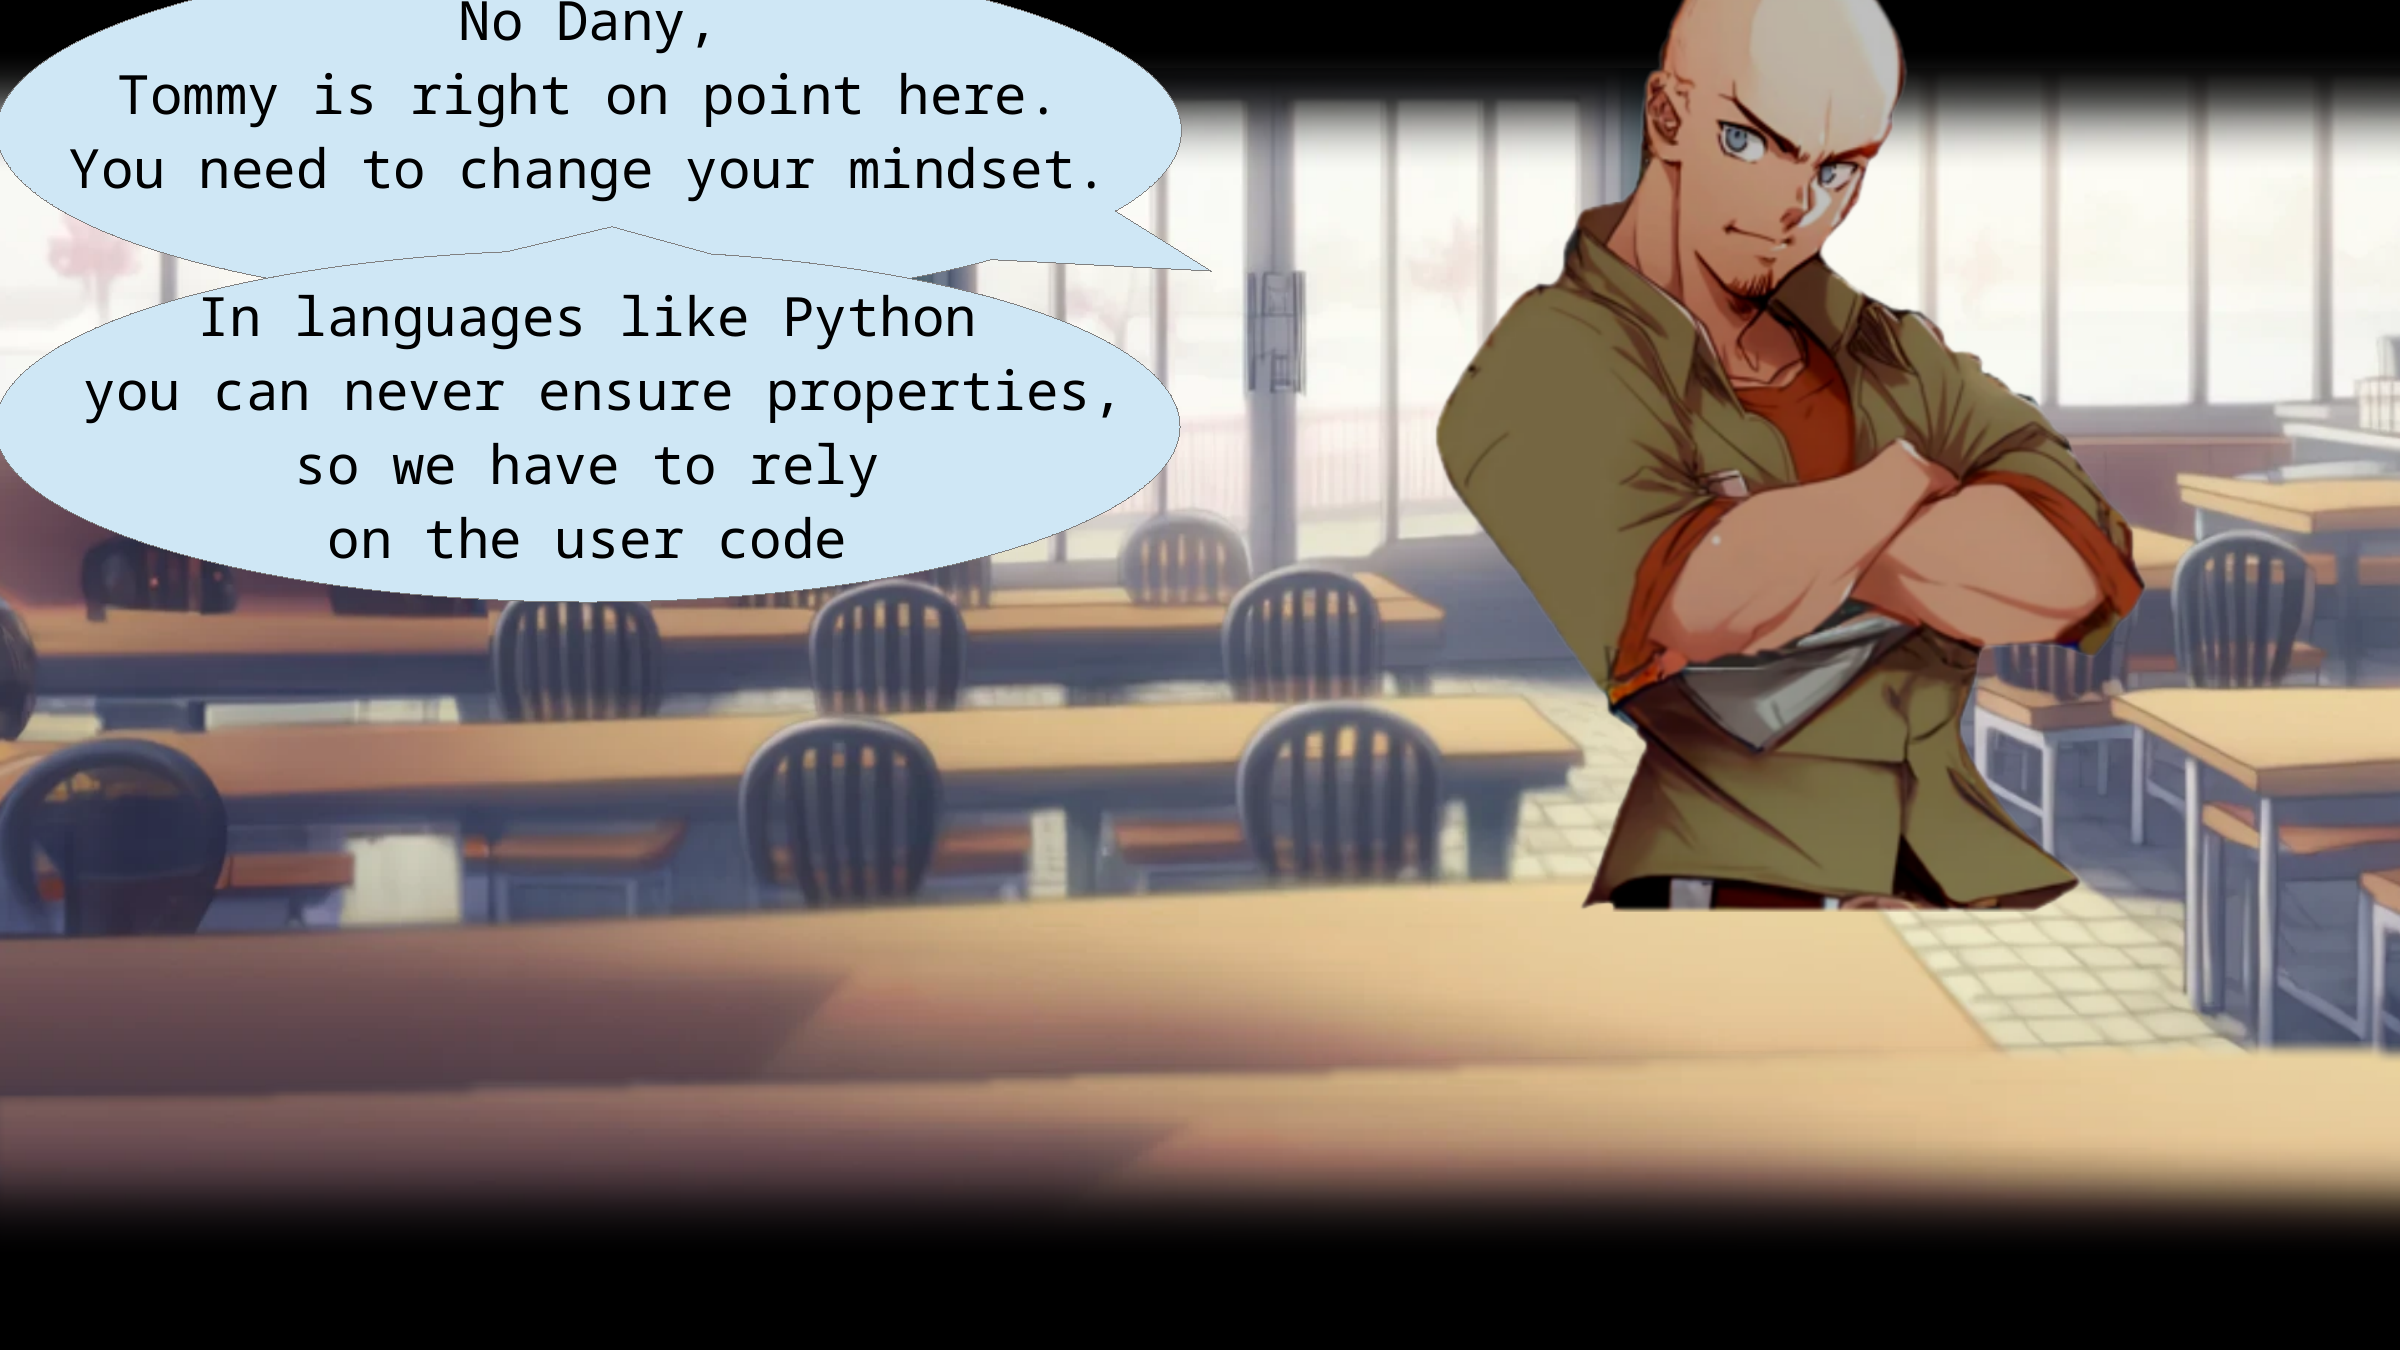

No Dany,
Tommy is right on point here.
You need to change your mindset.
In languages like Python
 you can never ensure properties,
 so we have to rely
on the user code